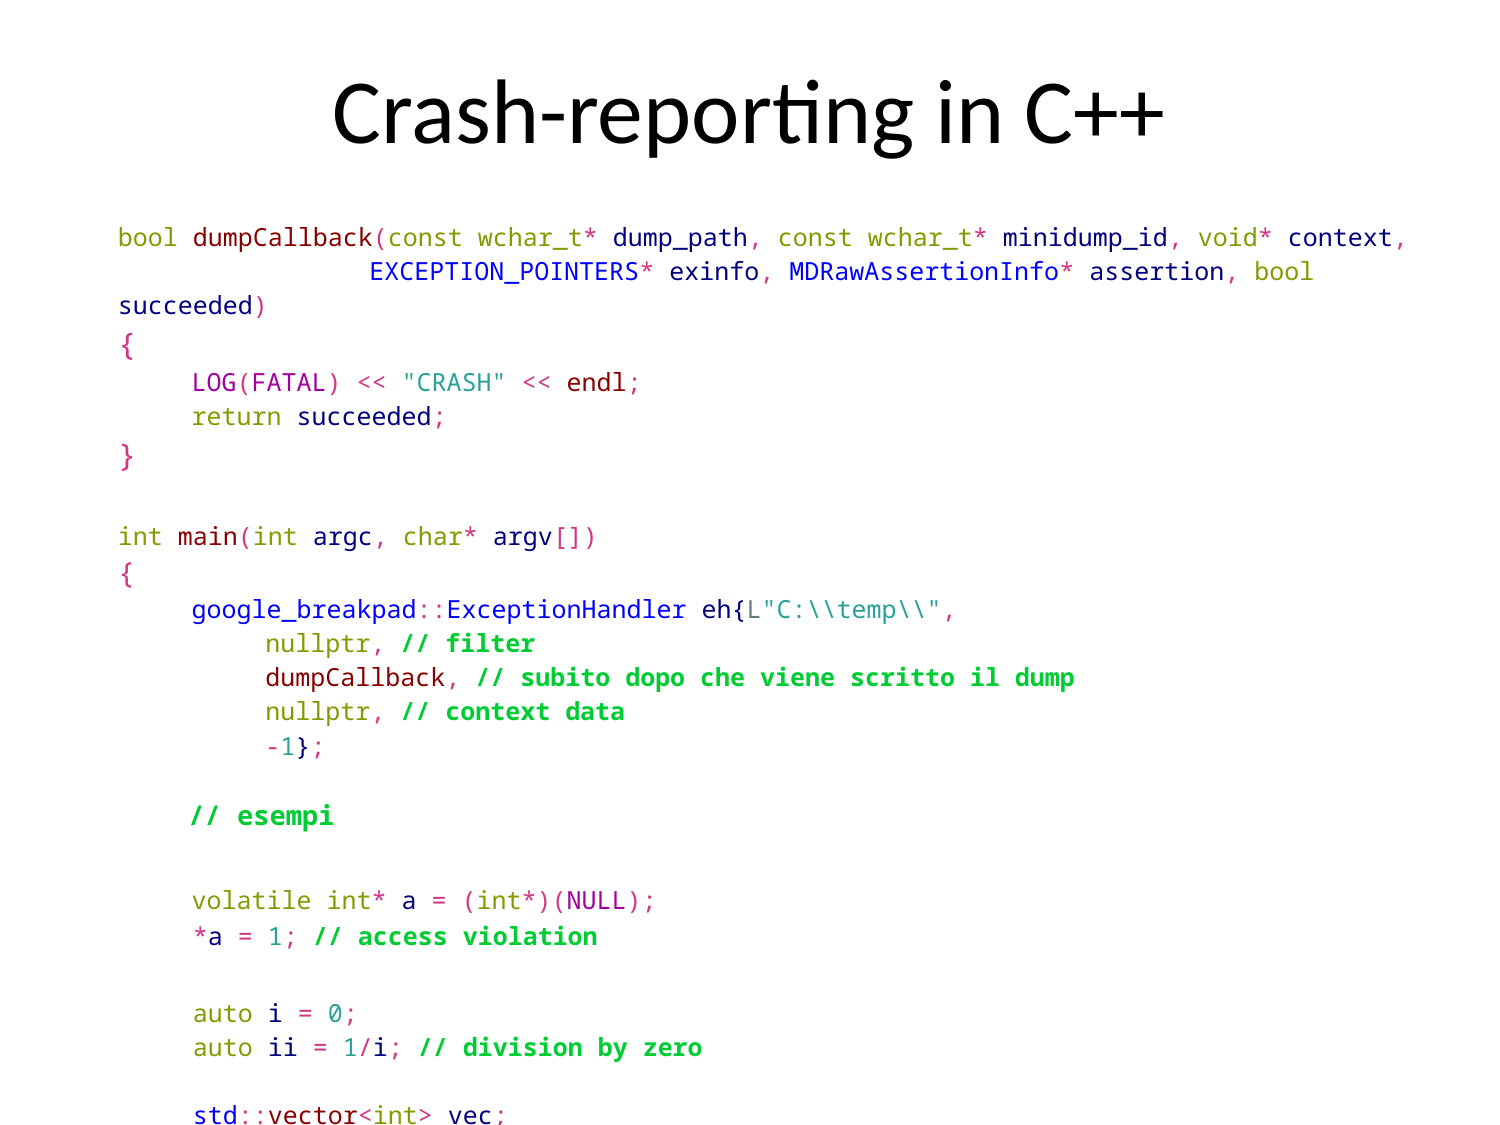

# Crash-reporting in C++
bool dumpCallback(const wchar_t* dump_path, const wchar_t* minidump_id, void* context,
		 	 EXCEPTION_POINTERS* exinfo, MDRawAssertionInfo* assertion, bool succeeded)
{
	LOG(FATAL) << "CRASH" << endl;
	return succeeded;
}
int main(int argc, char* argv[])
{
	google_breakpad::ExceptionHandler eh{L"C:\\temp\\",
		nullptr, // filter
		dumpCallback, // subito dopo che viene scritto il dump
		nullptr, // context data
		-1};
 // esempi
	volatile int* a = (int*)(NULL);
     *a = 1; // access violation
 auto i = 0;
 auto ii = 1/i; // division by zero
 std::vector<int> vec;
     vec.push_back(1);
     auto dontDoThis = vec[3]; // out of bounds
}